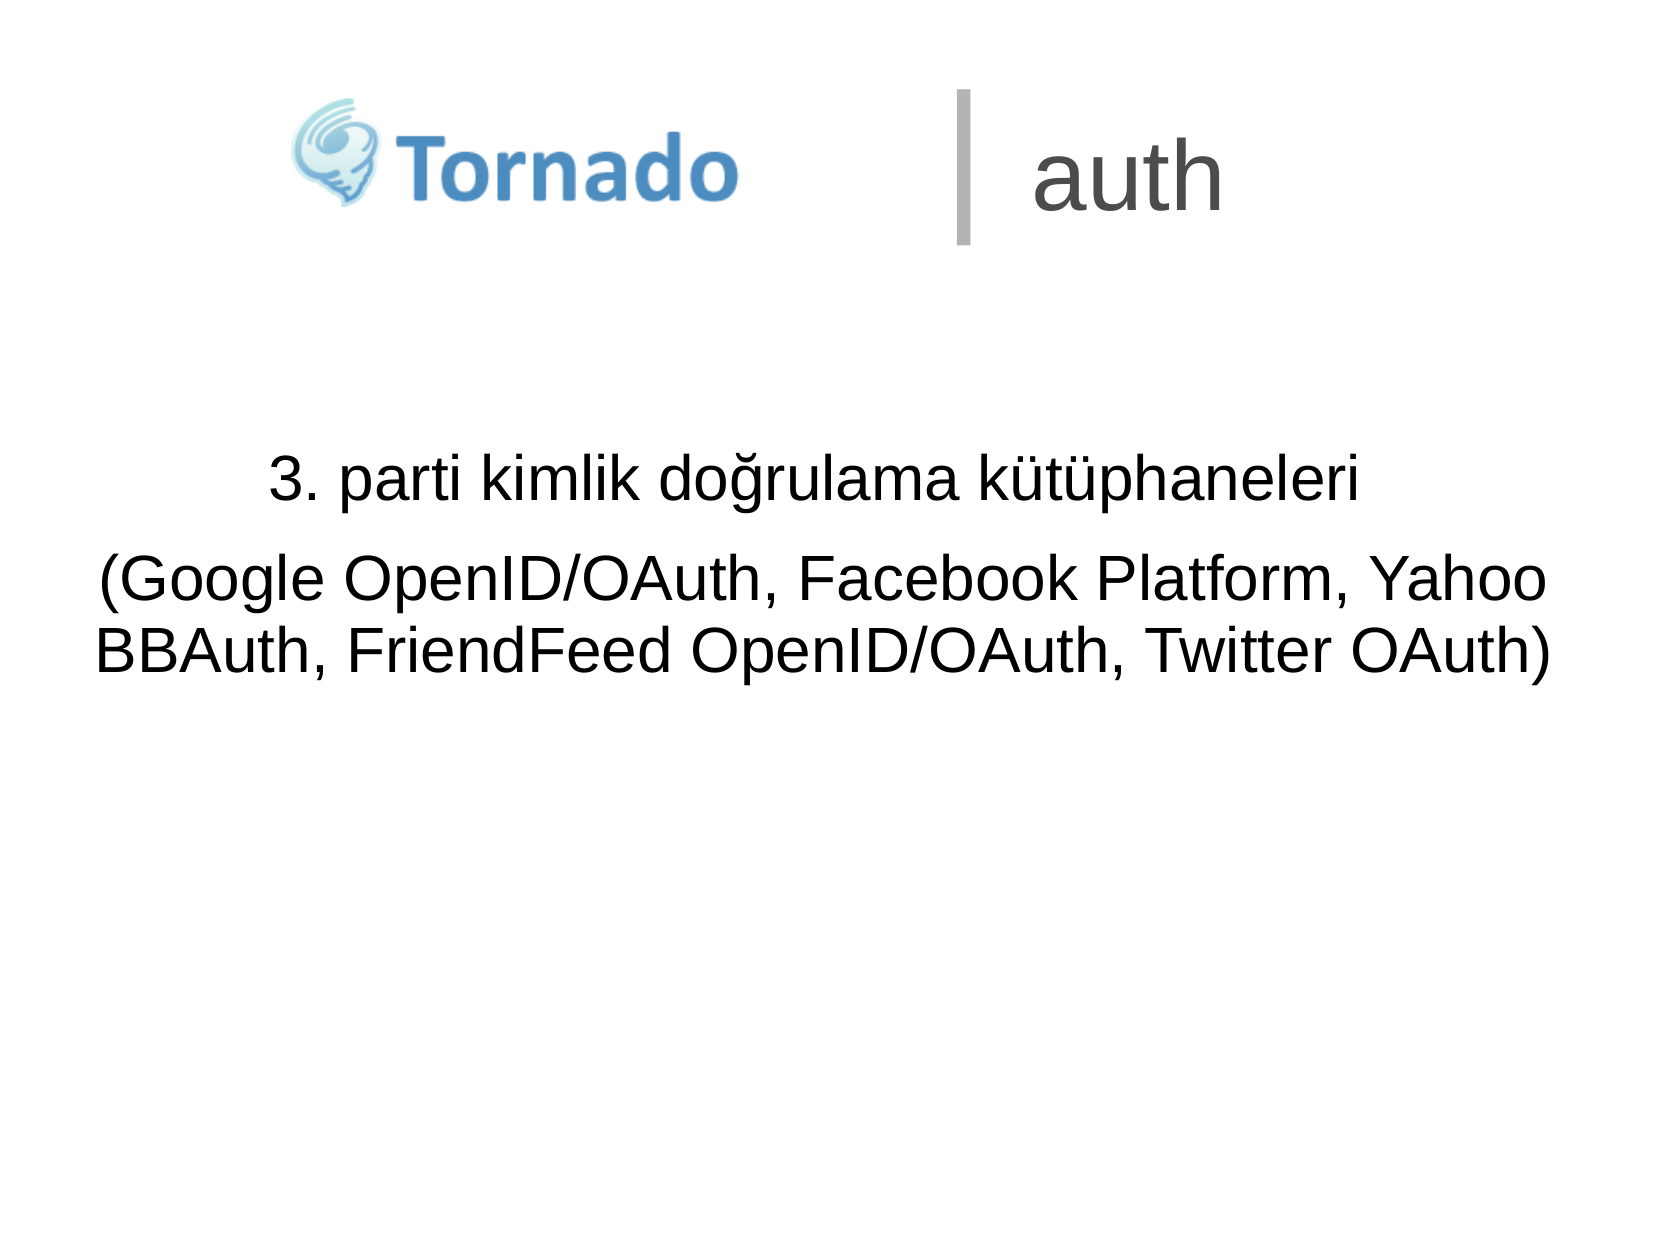

#
| auth
3. parti kimlik doğrulama kütüphaneleri
(Google OpenID/OAuth, Facebook Platform, Yahoo BBAuth, FriendFeed OpenID/OAuth, Twitter OAuth)